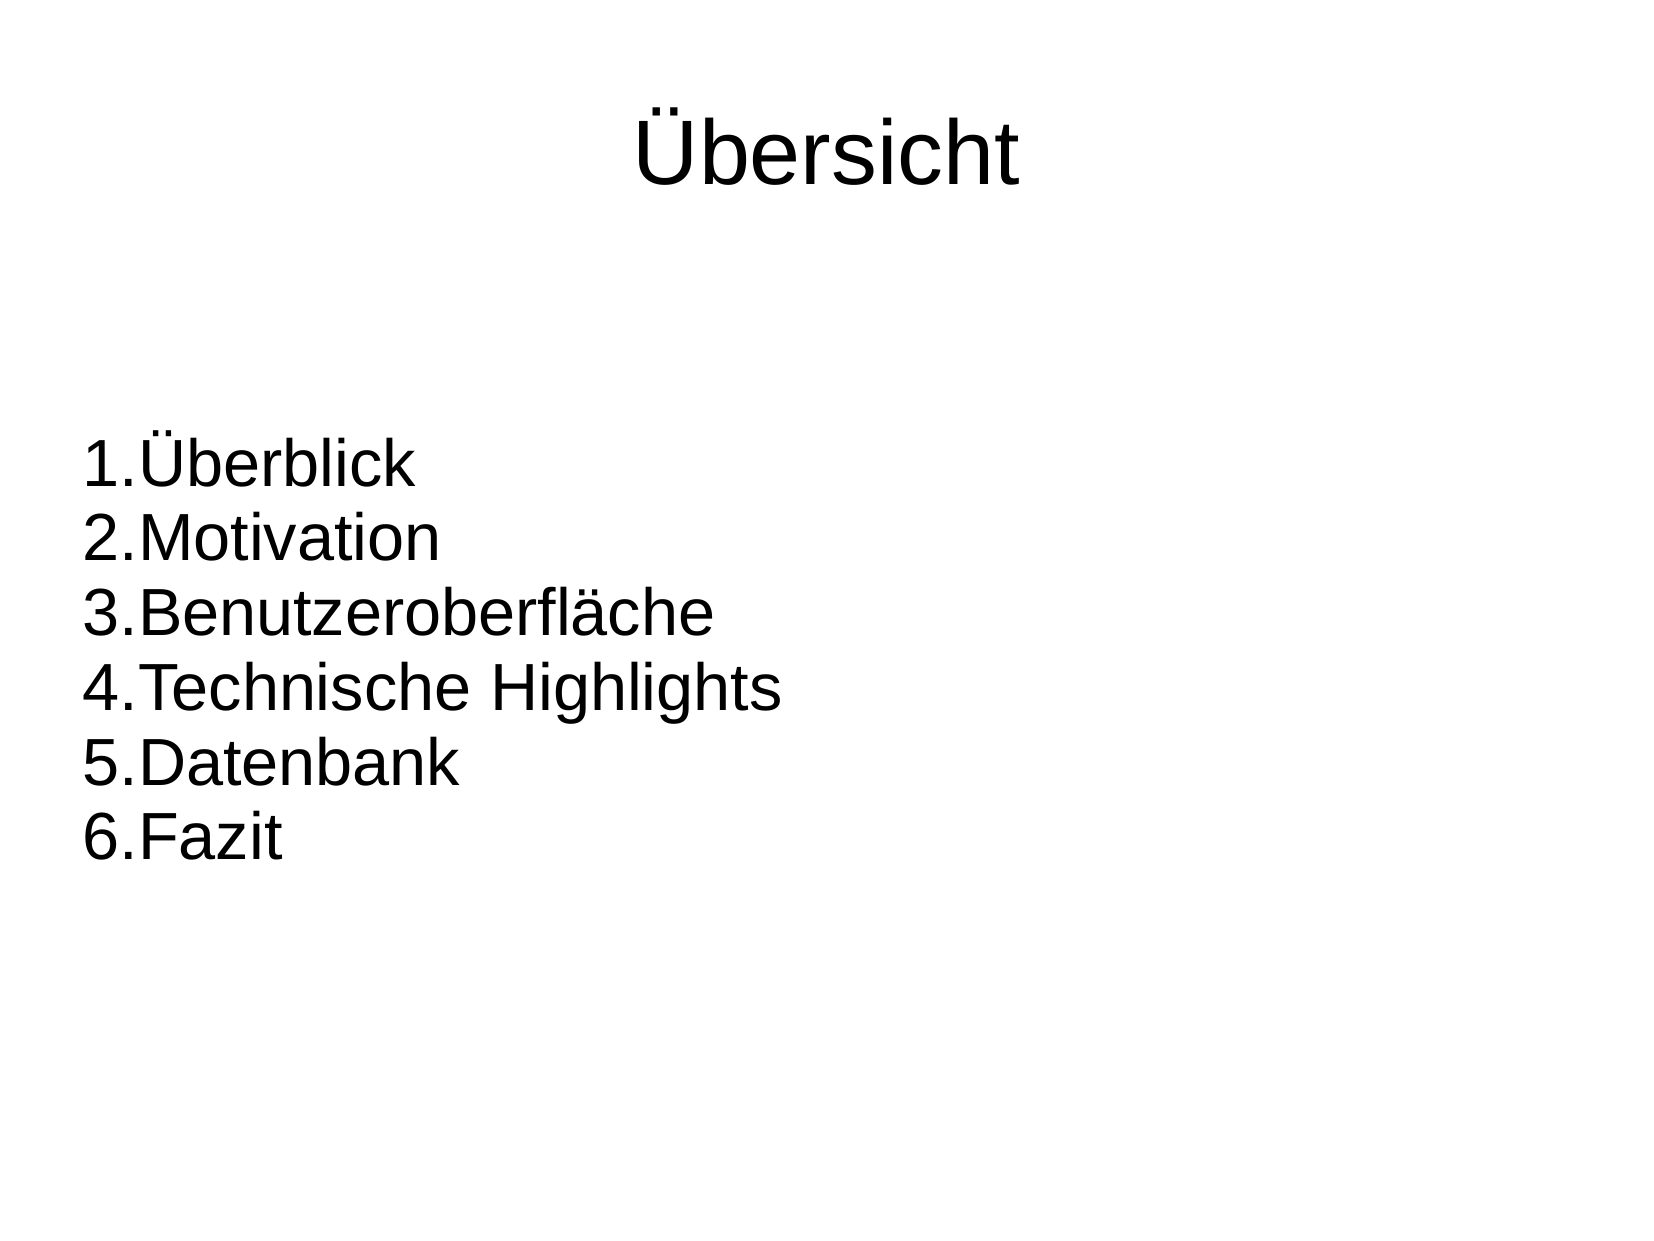

# Übersicht
Überblick
Motivation
Benutzeroberfläche
Technische Highlights
Datenbank
Fazit